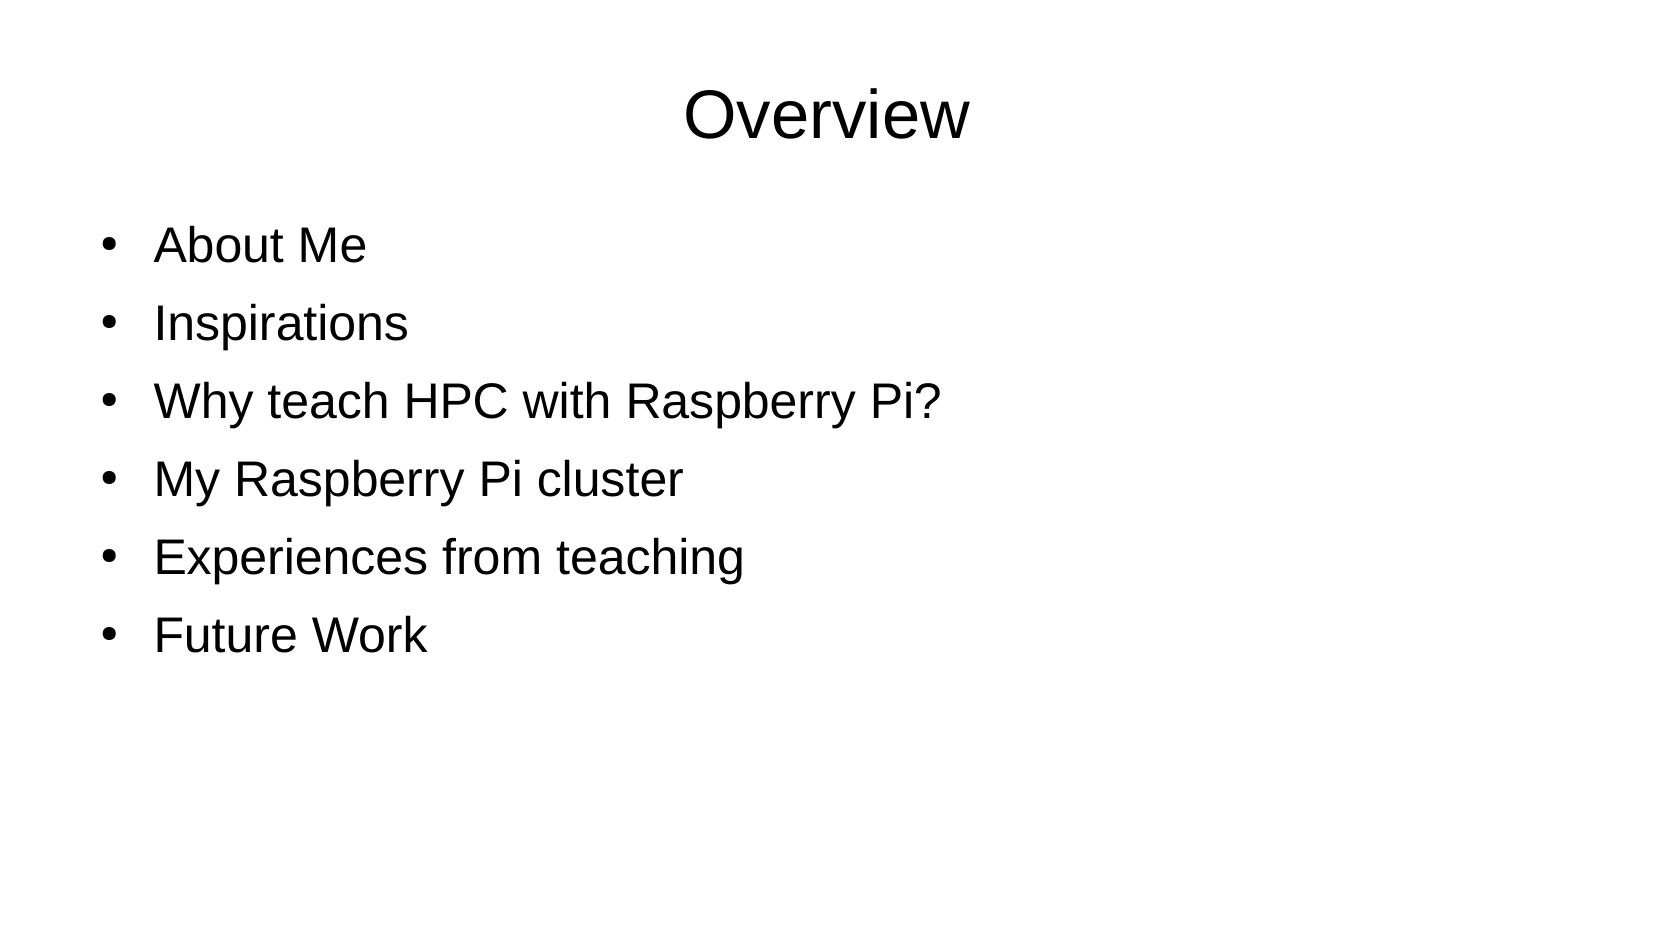

# Overview
About Me
Inspirations
Why teach HPC with Raspberry Pi?
My Raspberry Pi cluster
Experiences from teaching
Future Work